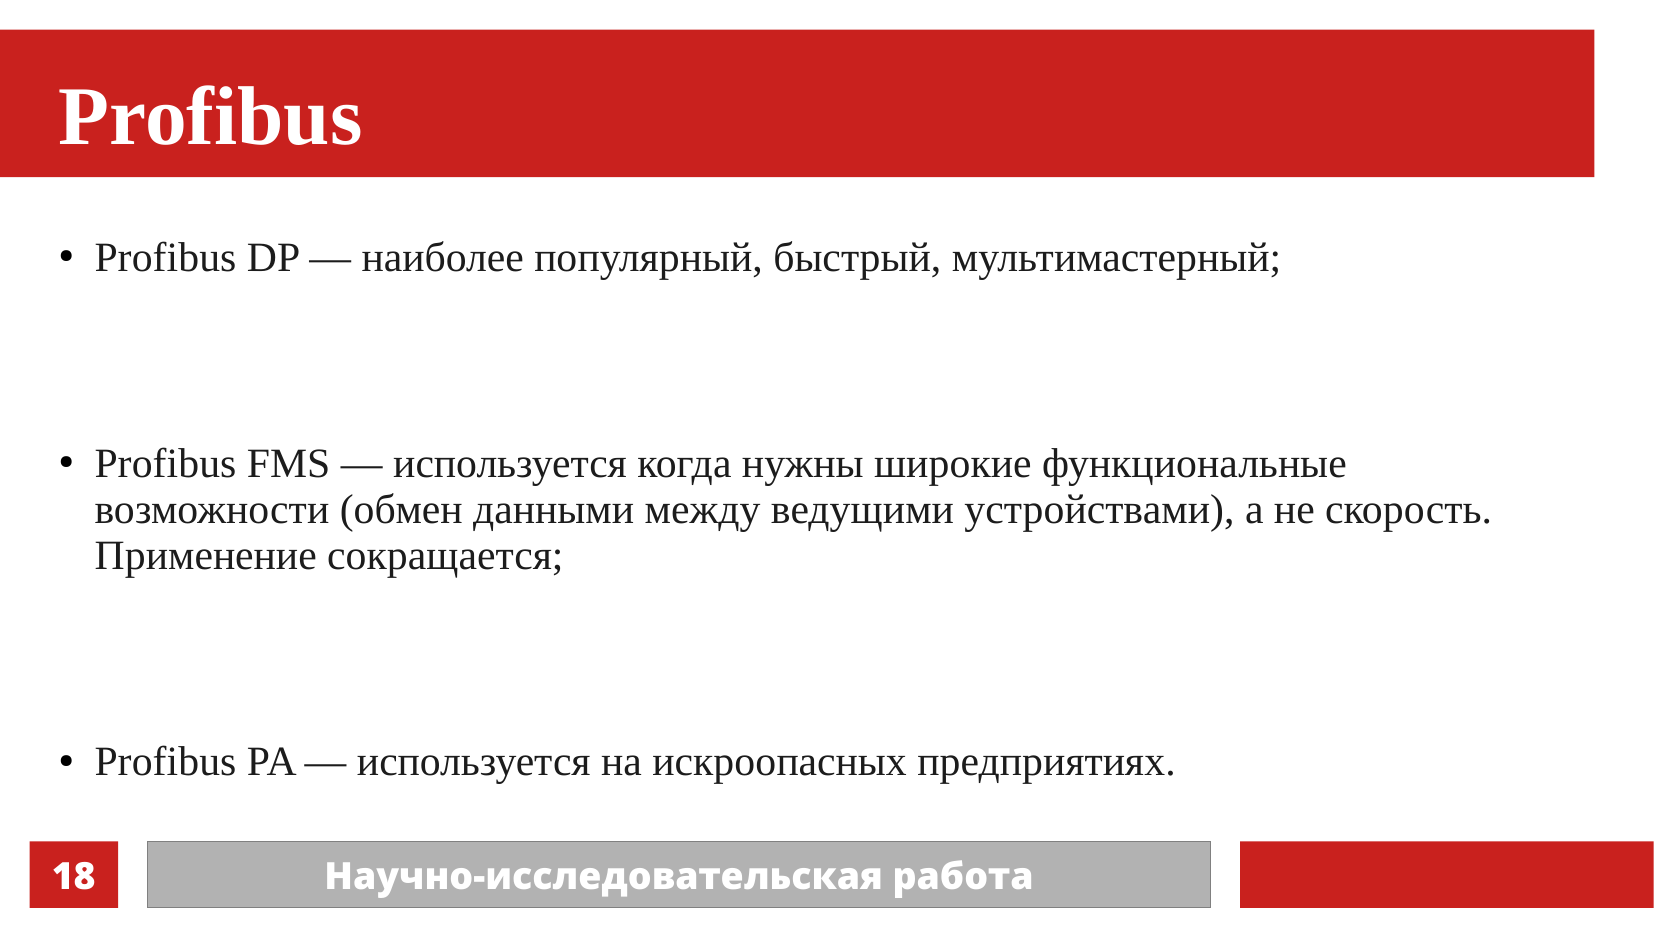

# Profibus
Profibus DP — наиболее популярный, быстрый, мультимастерный;
Profibus FMS — используется когда нужны широкие функциональные возможности (обмен данными между ведущими устройствами), а не скорость. Применение сокращается;
Profibus PA — используется на искроопасных предприятиях.
18
Научно-исследовательская работа